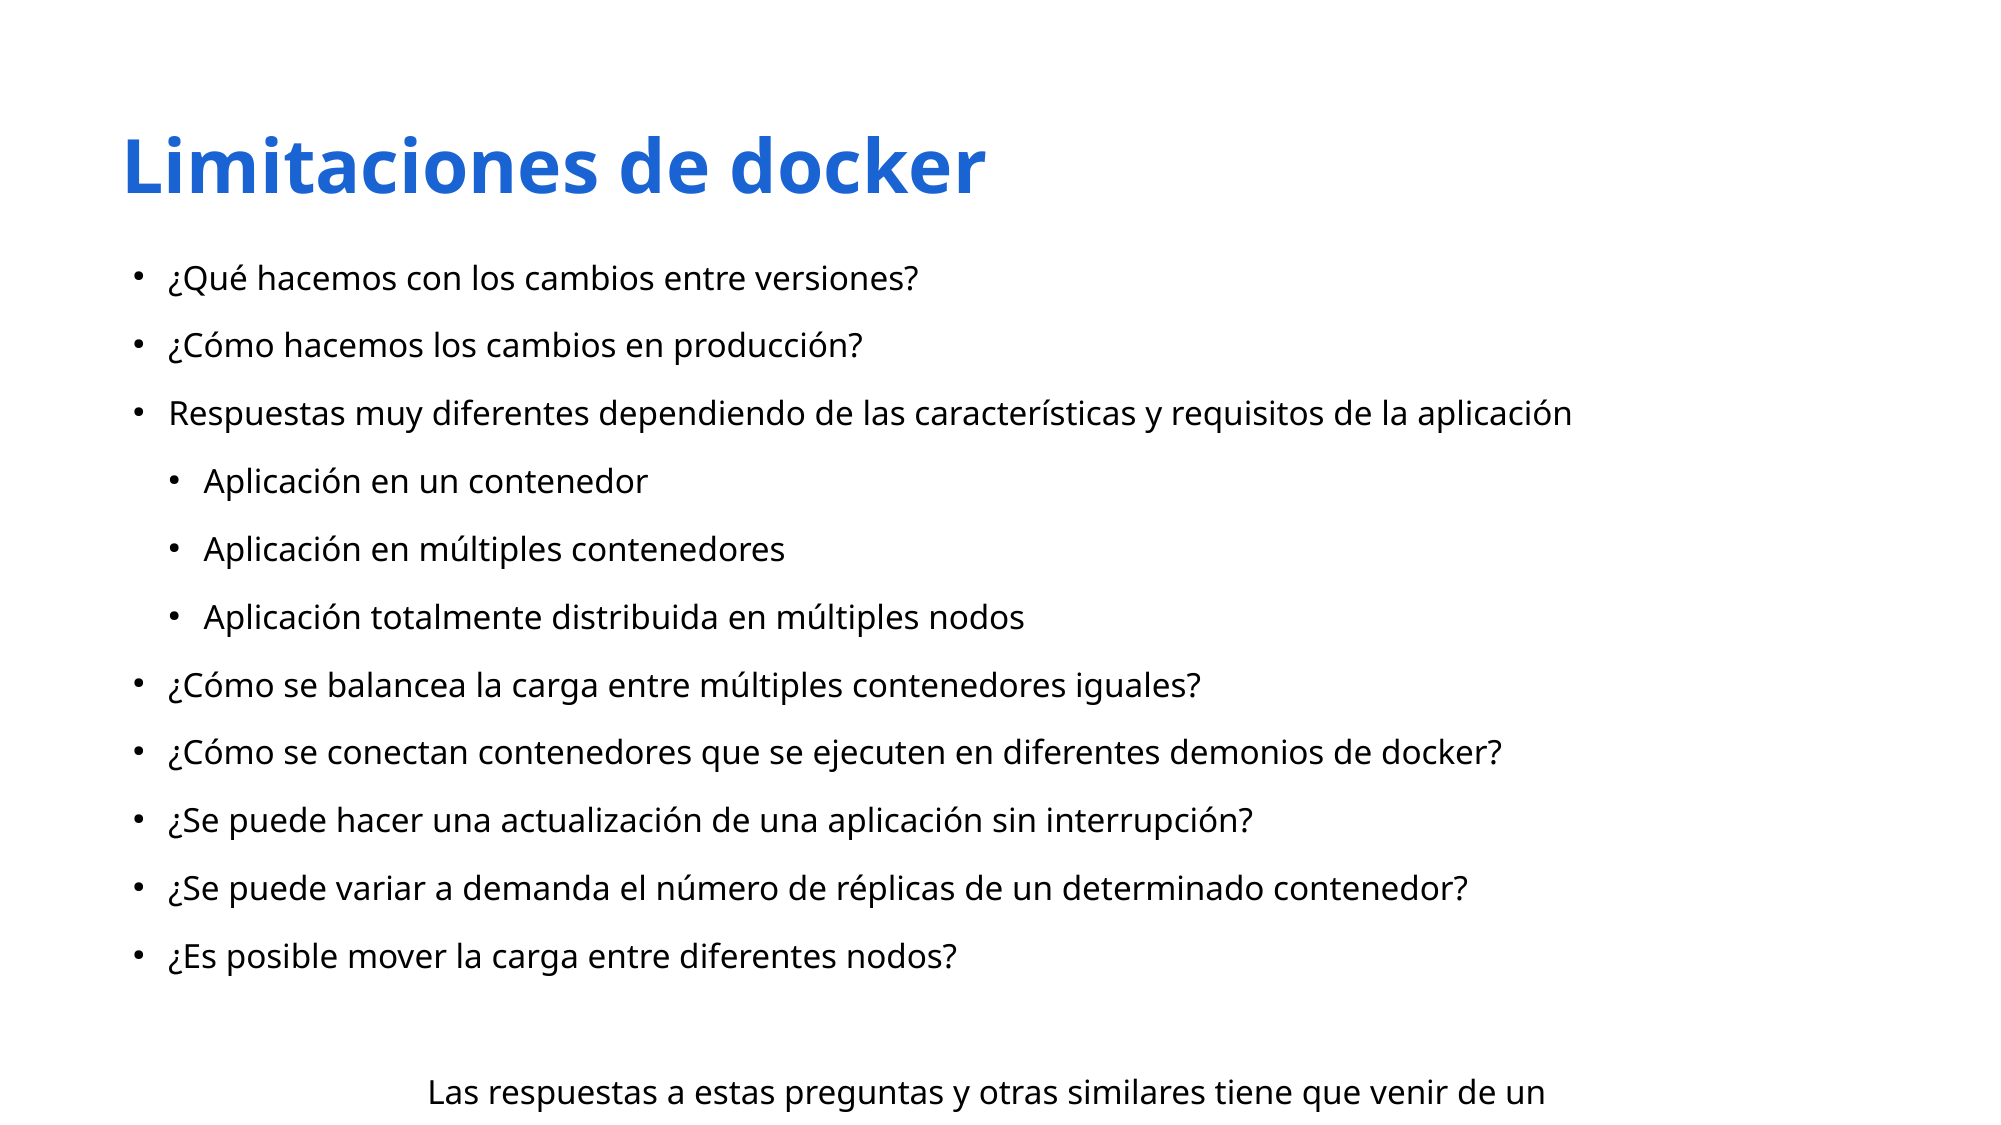

Limitaciones de docker
¿Qué hacemos con los cambios entre versiones?
¿Cómo hacemos los cambios en producción?
Respuestas muy diferentes dependiendo de las características y requisitos de la aplicación
Aplicación en un contenedor
Aplicación en múltiples contenedores
Aplicación totalmente distribuida en múltiples nodos
¿Cómo se balancea la carga entre múltiples contenedores iguales?
¿Cómo se conectan contenedores que se ejecuten en diferentes demonios de docker?
¿Se puede hacer una actualización de una aplicación sin interrupción?
¿Se puede variar a demanda el número de réplicas de un determinado contenedor?
¿Es posible mover la carga entre diferentes nodos?
Las respuestas a estas preguntas y otras similares tiene que venir de un
orquestador de contenedores